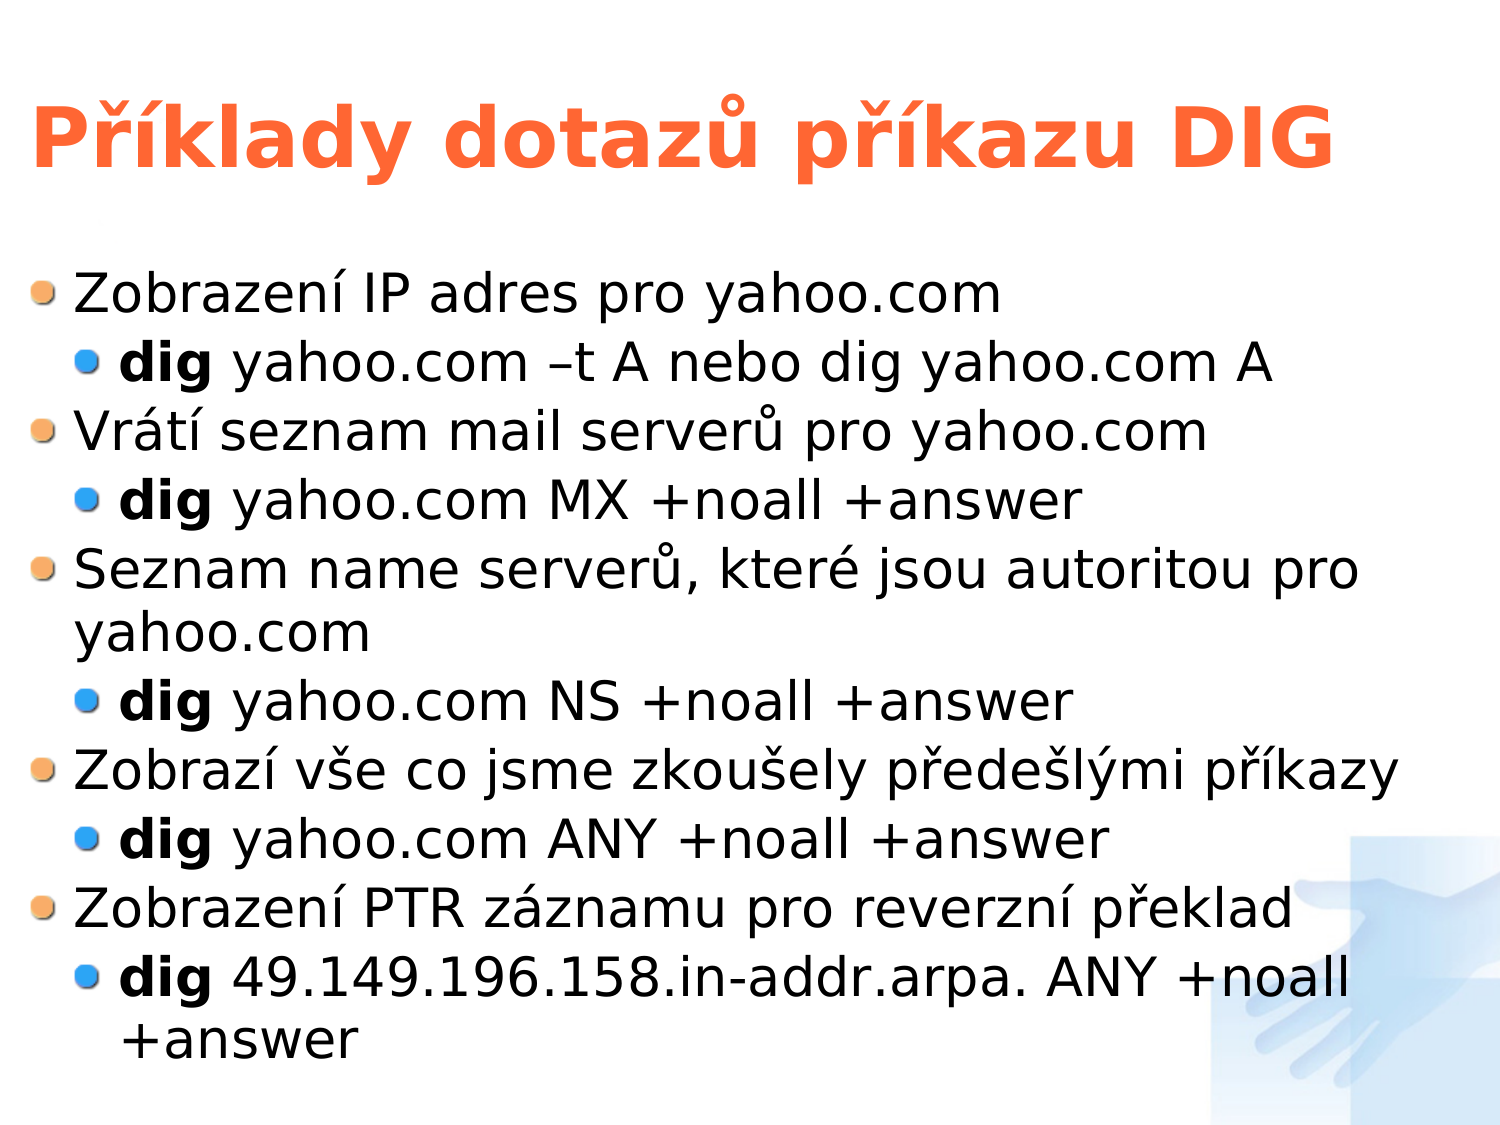

# Příklady dotazů příkazu DIG
Zobrazení IP adres pro yahoo.com
dig yahoo.com –t A nebo dig yahoo.com A
Vrátí seznam mail serverů pro yahoo.com
dig yahoo.com MX +noall +answer
Seznam name serverů, které jsou autoritou pro yahoo.com
dig yahoo.com NS +noall +answer
Zobrazí vše co jsme zkoušely předešlými příkazy
dig yahoo.com ANY +noall +answer
Zobrazení PTR záznamu pro reverzní překlad
dig 49.149.196.158.in-addr.arpa. ANY +noall +answer